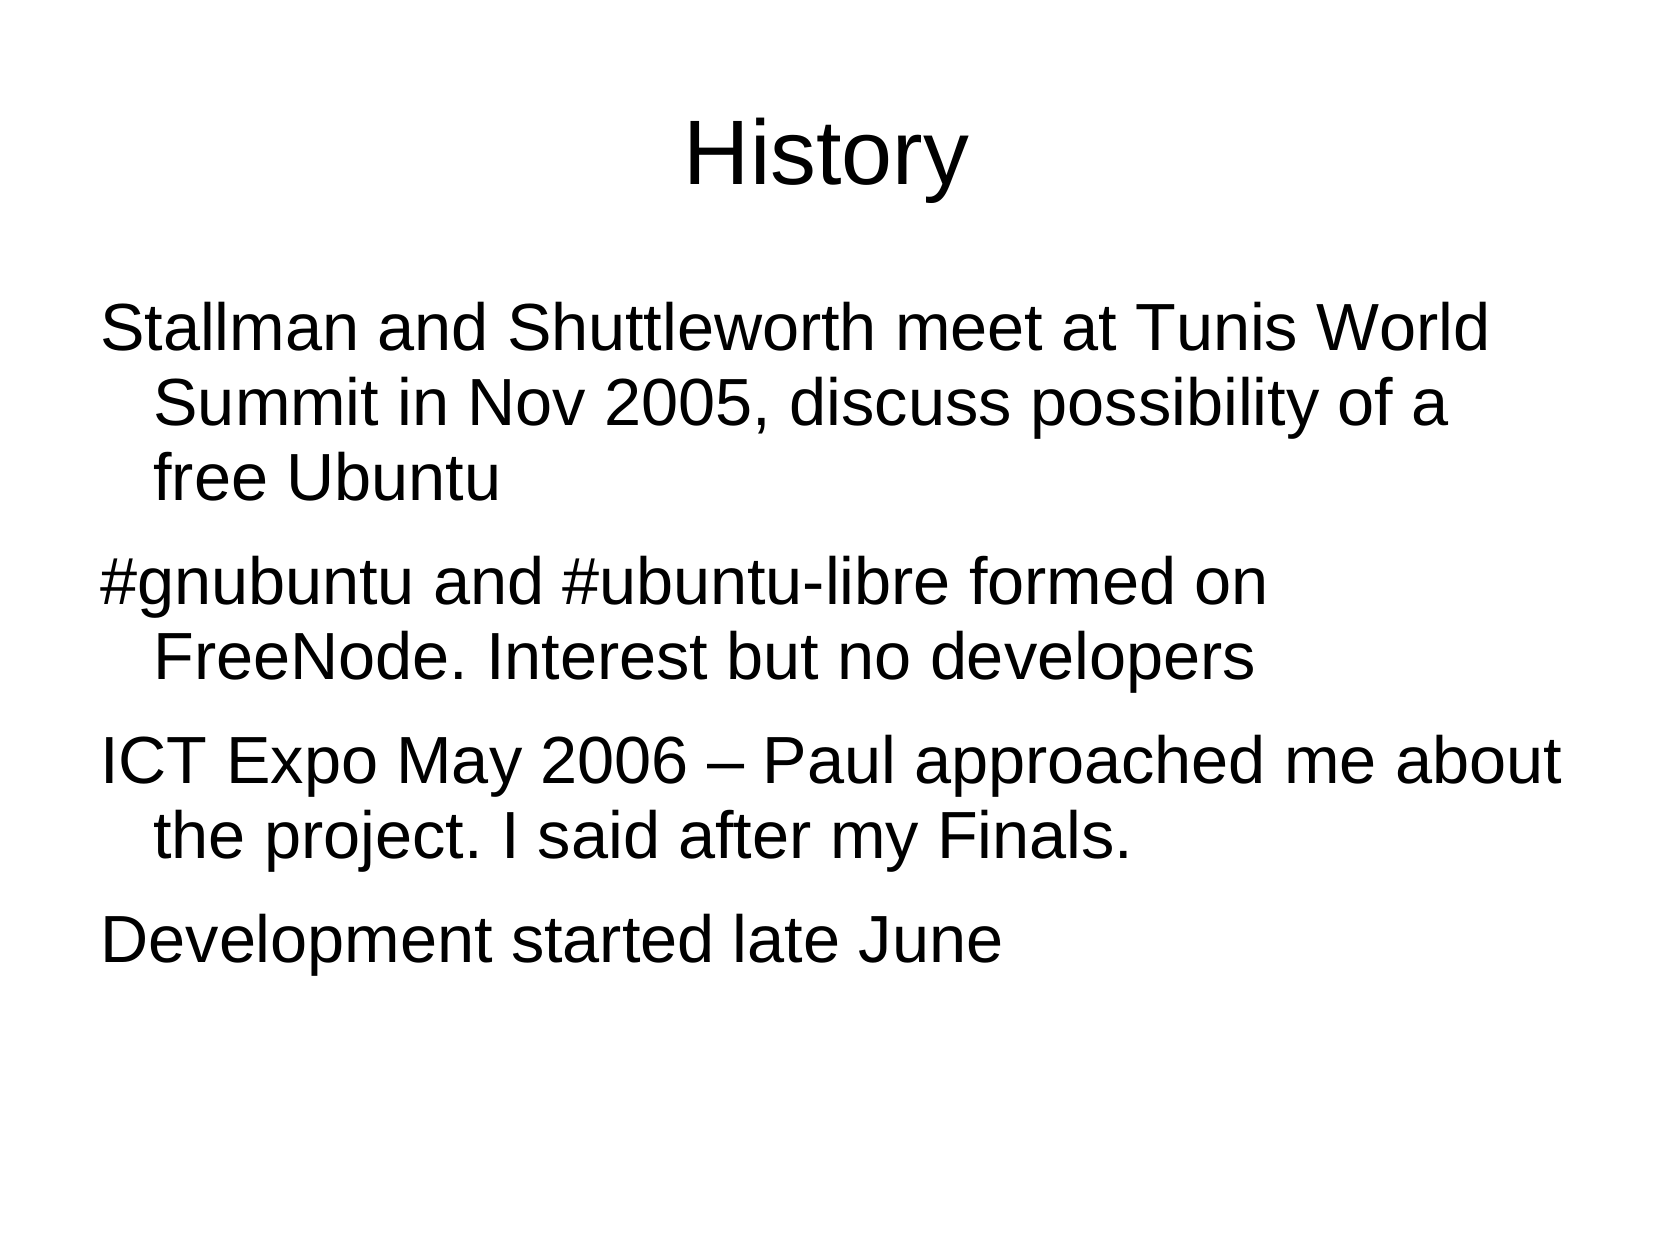

# History
Stallman and Shuttleworth meet at Tunis World Summit in Nov 2005, discuss possibility of a free Ubuntu
#gnubuntu and #ubuntu-libre formed on FreeNode. Interest but no developers
ICT Expo May 2006 – Paul approached me about the project. I said after my Finals.
Development started late June